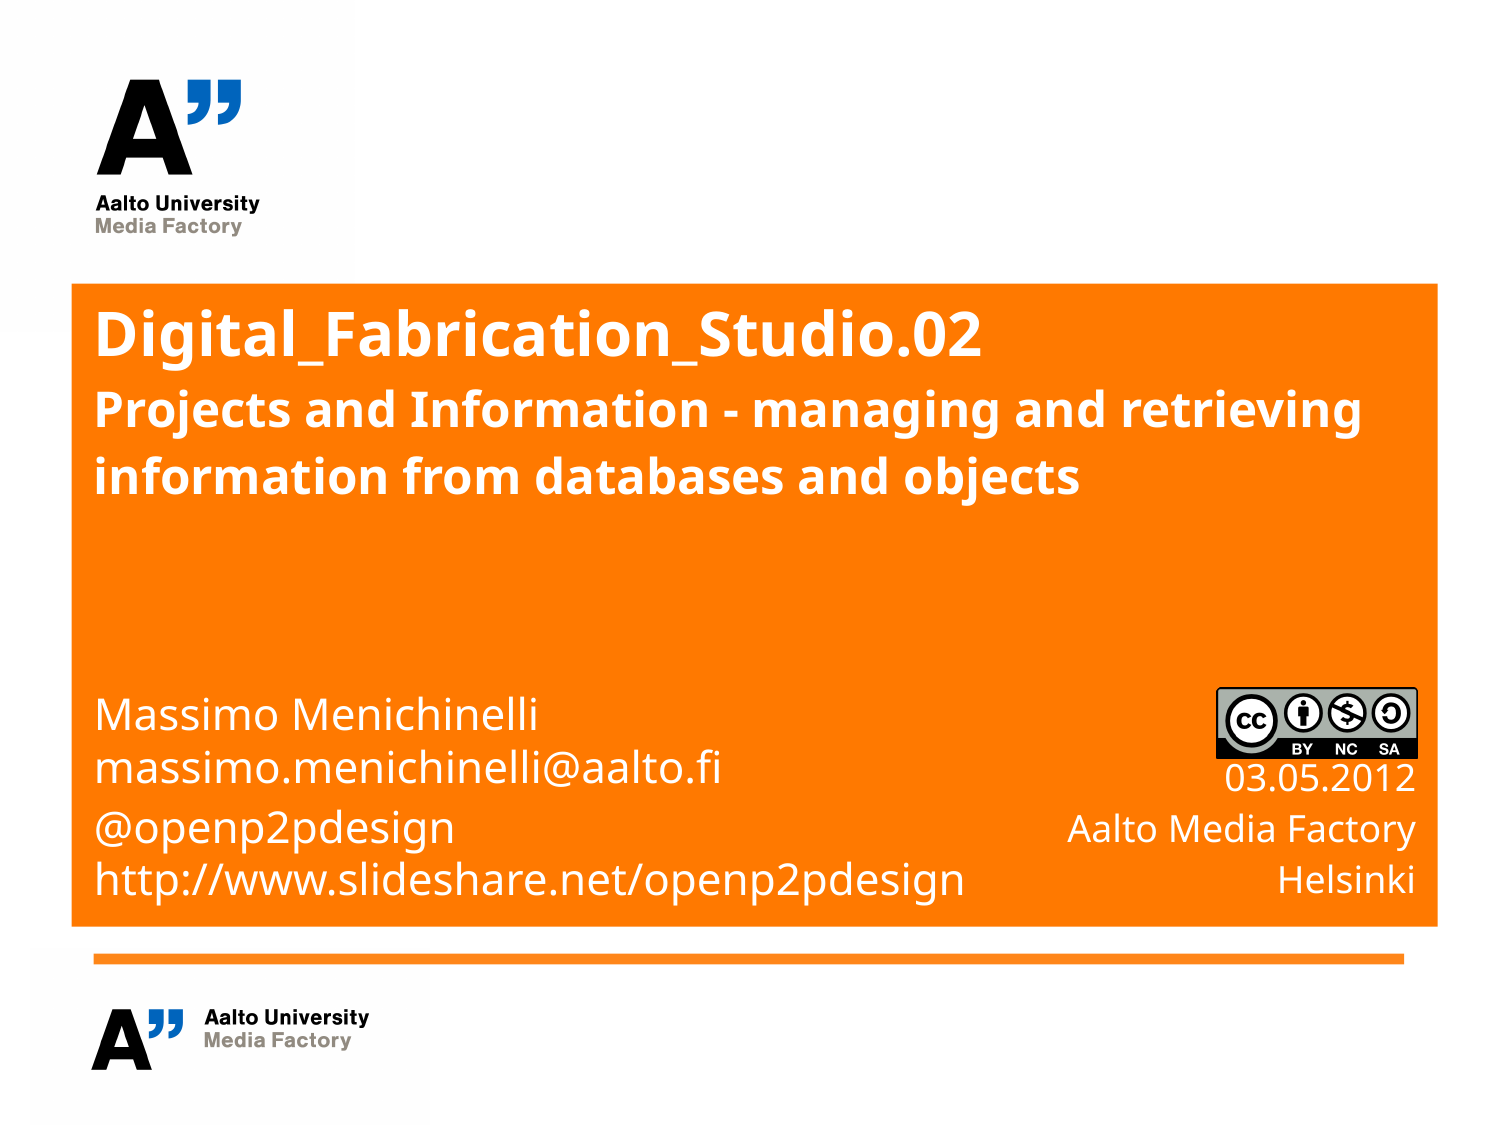

#
Digital_Fabrication_Studio.02
Projects and Information - managing and retrieving information from databases and objects
Massimo Menichinelli
massimo.menichinelli@aalto.fi
@openp2pdesign
http://www.slideshare.net/openp2pdesign
03.05.2012
Aalto Media Factory
Helsinki